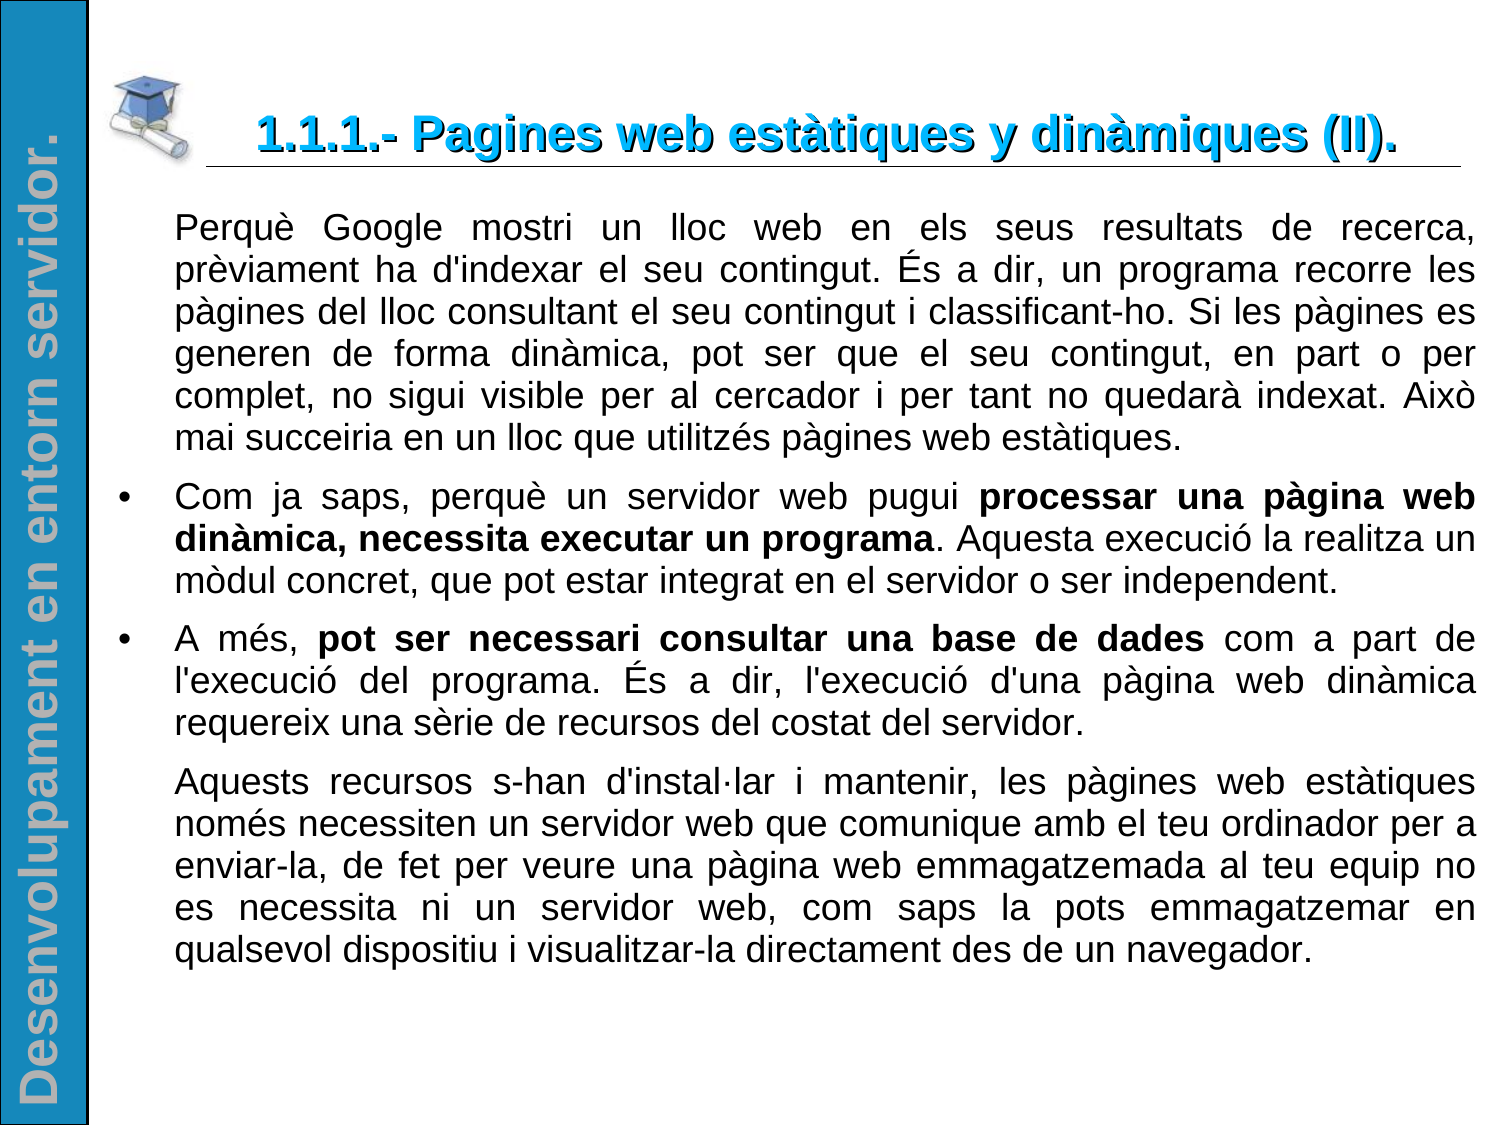

# 1.1.1.- Pagines web estàtiques y dinàmiques (II).
Perquè Google mostri un lloc web en els seus resultats de recerca, prèviament ha d'indexar el seu contingut. És a dir, un programa recorre les pàgines del lloc consultant el seu contingut i classificant-ho. Si les pàgines es generen de forma dinàmica, pot ser que el seu contingut, en part o per complet, no sigui visible per al cercador i per tant no quedarà indexat. Això mai succeiria en un lloc que utilitzés pàgines web estàtiques.
Com ja saps, perquè un servidor web pugui processar una pàgina web dinàmica, necessita executar un programa. Aquesta execució la realitza un mòdul concret, que pot estar integrat en el servidor o ser independent.
A més, pot ser necessari consultar una base de dades com a part de l'execució del programa. És a dir, l'execució d'una pàgina web dinàmica requereix una sèrie de recursos del costat del servidor.
Aquests recursos s-han d'instal·lar i mantenir, les pàgines web estàtiques només necessiten un servidor web que comunique amb el teu ordinador per a enviar-la, de fet per veure una pàgina web emmagatzemada al teu equip no es necessita ni un servidor web, com saps la pots emmagatzemar en qualsevol dispositiu i visualitzar-la directament des de un navegador.